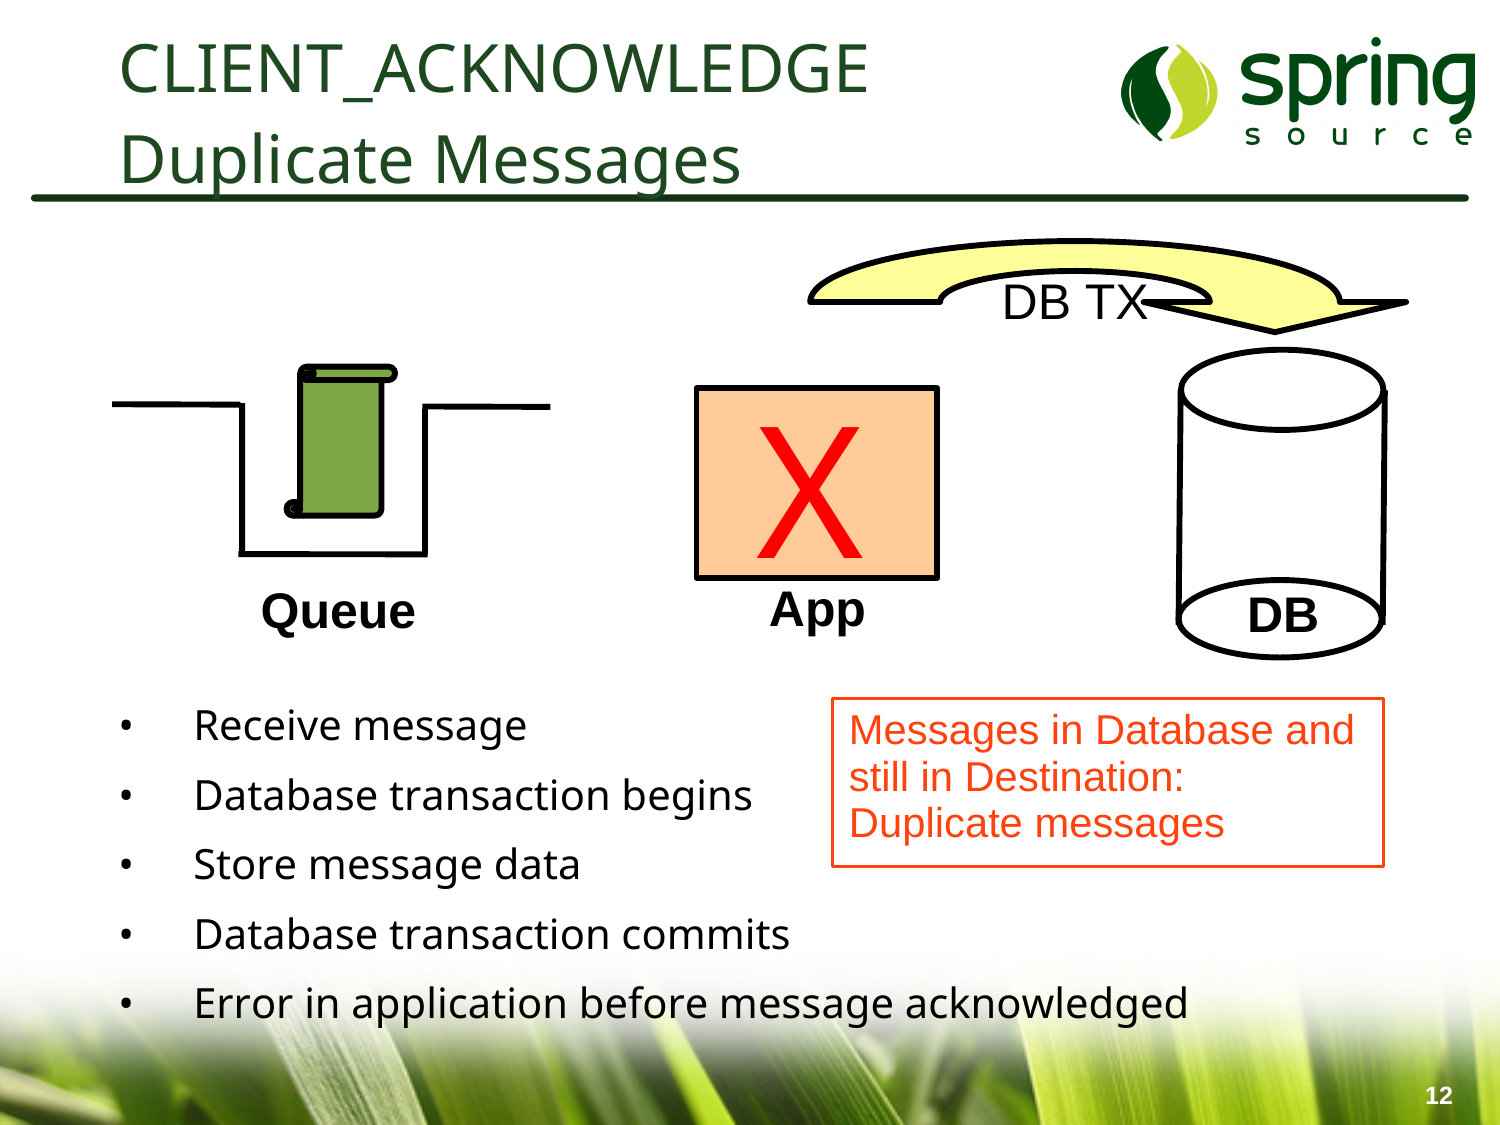

# CLIENT_ACKNOWLEDGE Duplicate Messages
DB TX
X
App
Queue
DB
Receive message
Database transaction begins
Store message data
Database transaction commits
Error in application before message acknowledged
Messages in Database and
still in Destination:
Duplicate messages